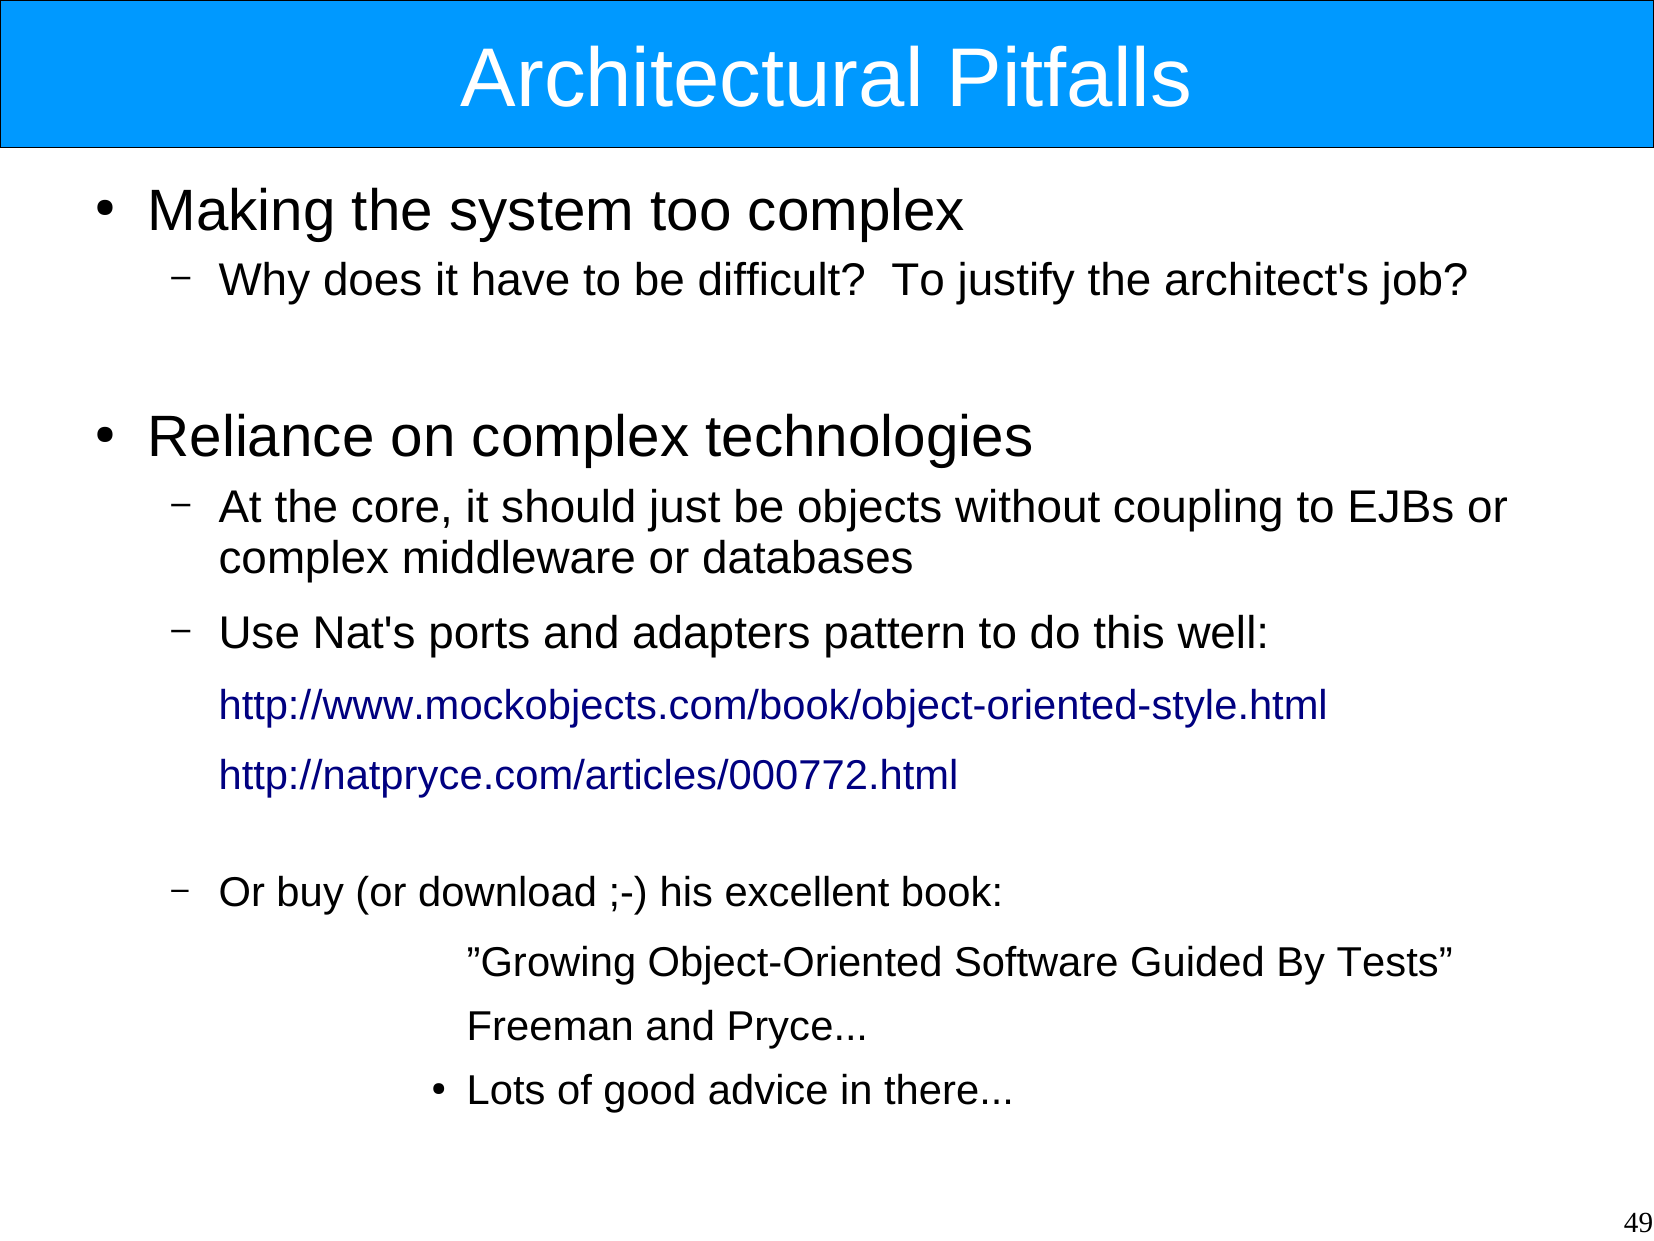

# Architectural Pitfalls
Making the system too complex
Why does it have to be difficult? To justify the architect's job?
Reliance on complex technologies
At the core, it should just be objects without coupling to EJBs or complex middleware or databases
Use Nat's ports and adapters pattern to do this well:
http://www.mockobjects.com/book/object-oriented-style.html
http://natpryce.com/articles/000772.html
Or buy (or download ;-) his excellent book:
”Growing Object-Oriented Software Guided By Tests”
Freeman and Pryce...
Lots of good advice in there...
49